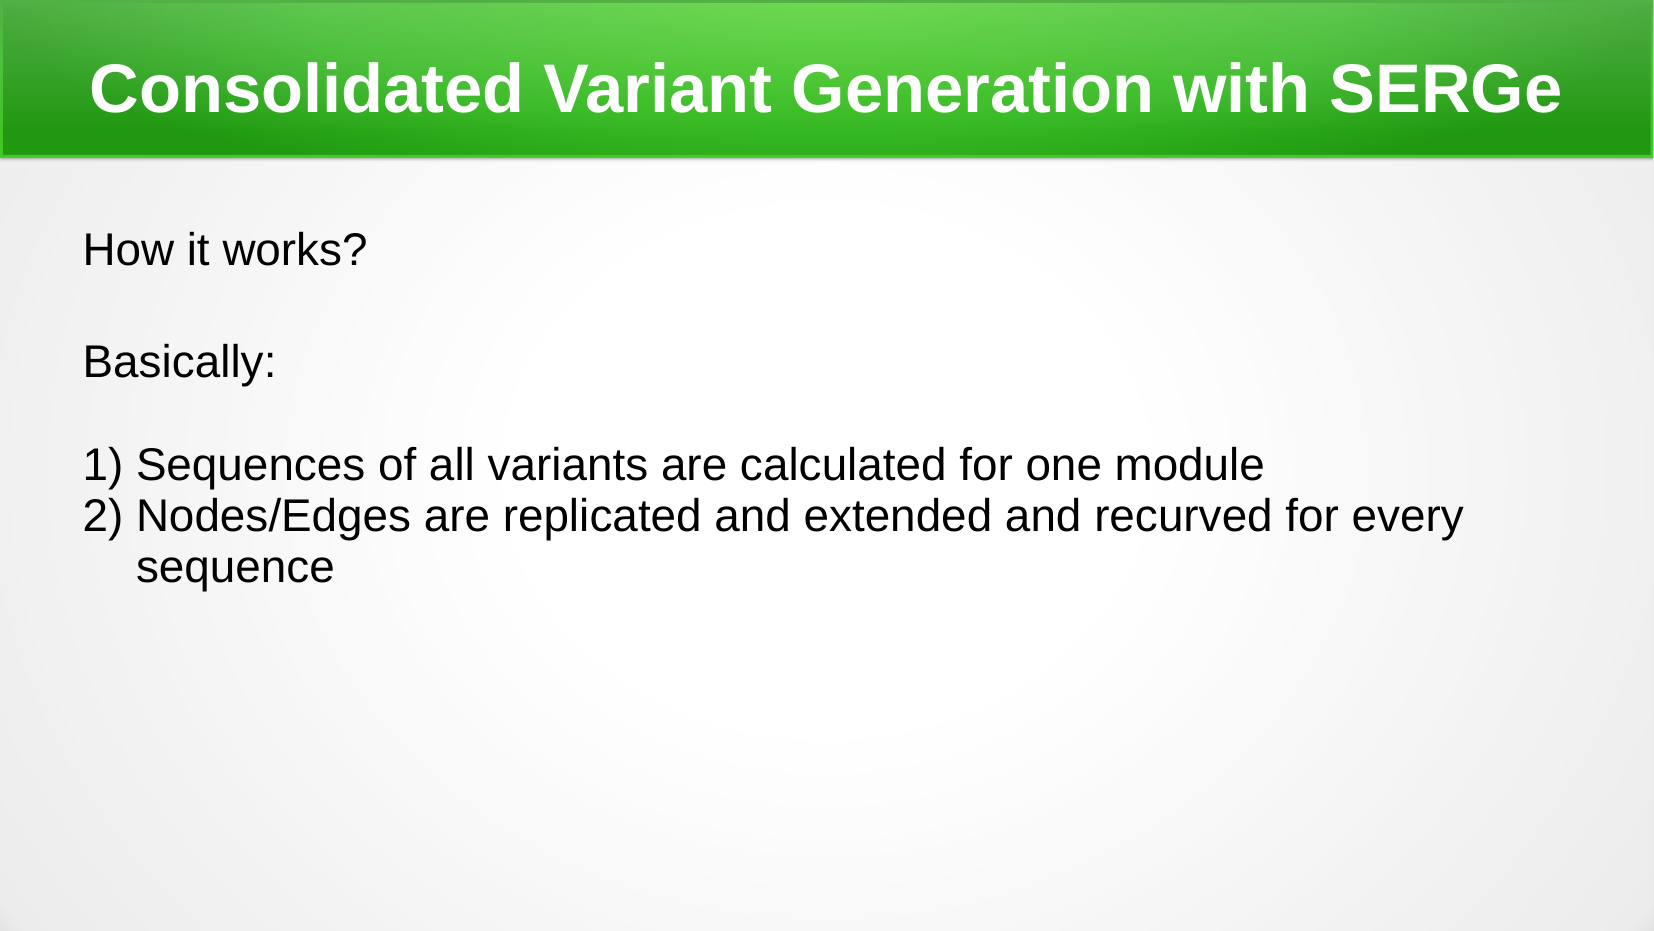

# Consolidated Variant Generation with SERGe
How it works?
Basically:
 Sequences of all variants are calculated for one module
 Nodes/Edges are replicated and extended and recurved for every
 sequence